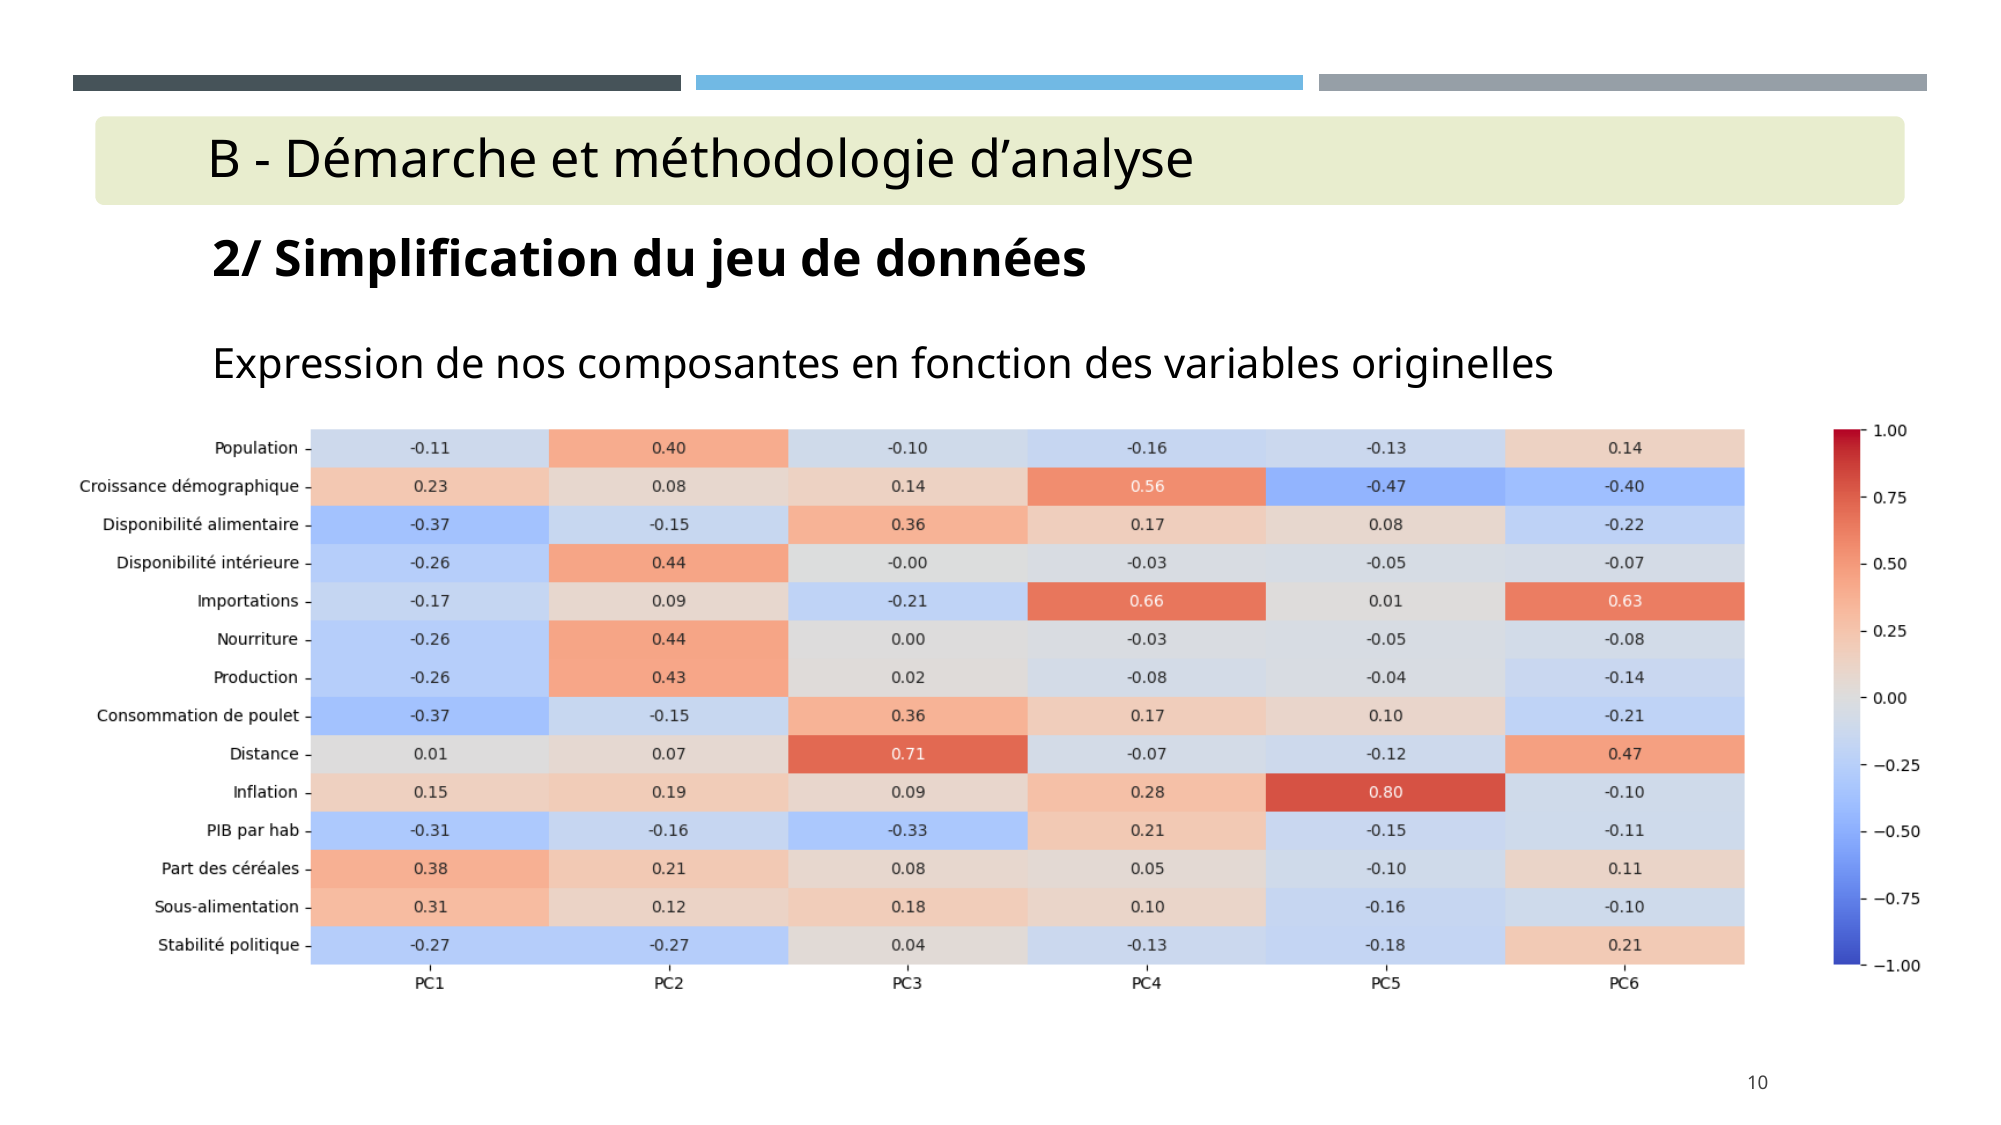

B - Démarche et méthodologie d’analyse
2/ Simplification du jeu de données
Expression de nos composantes en fonction des variables originelles